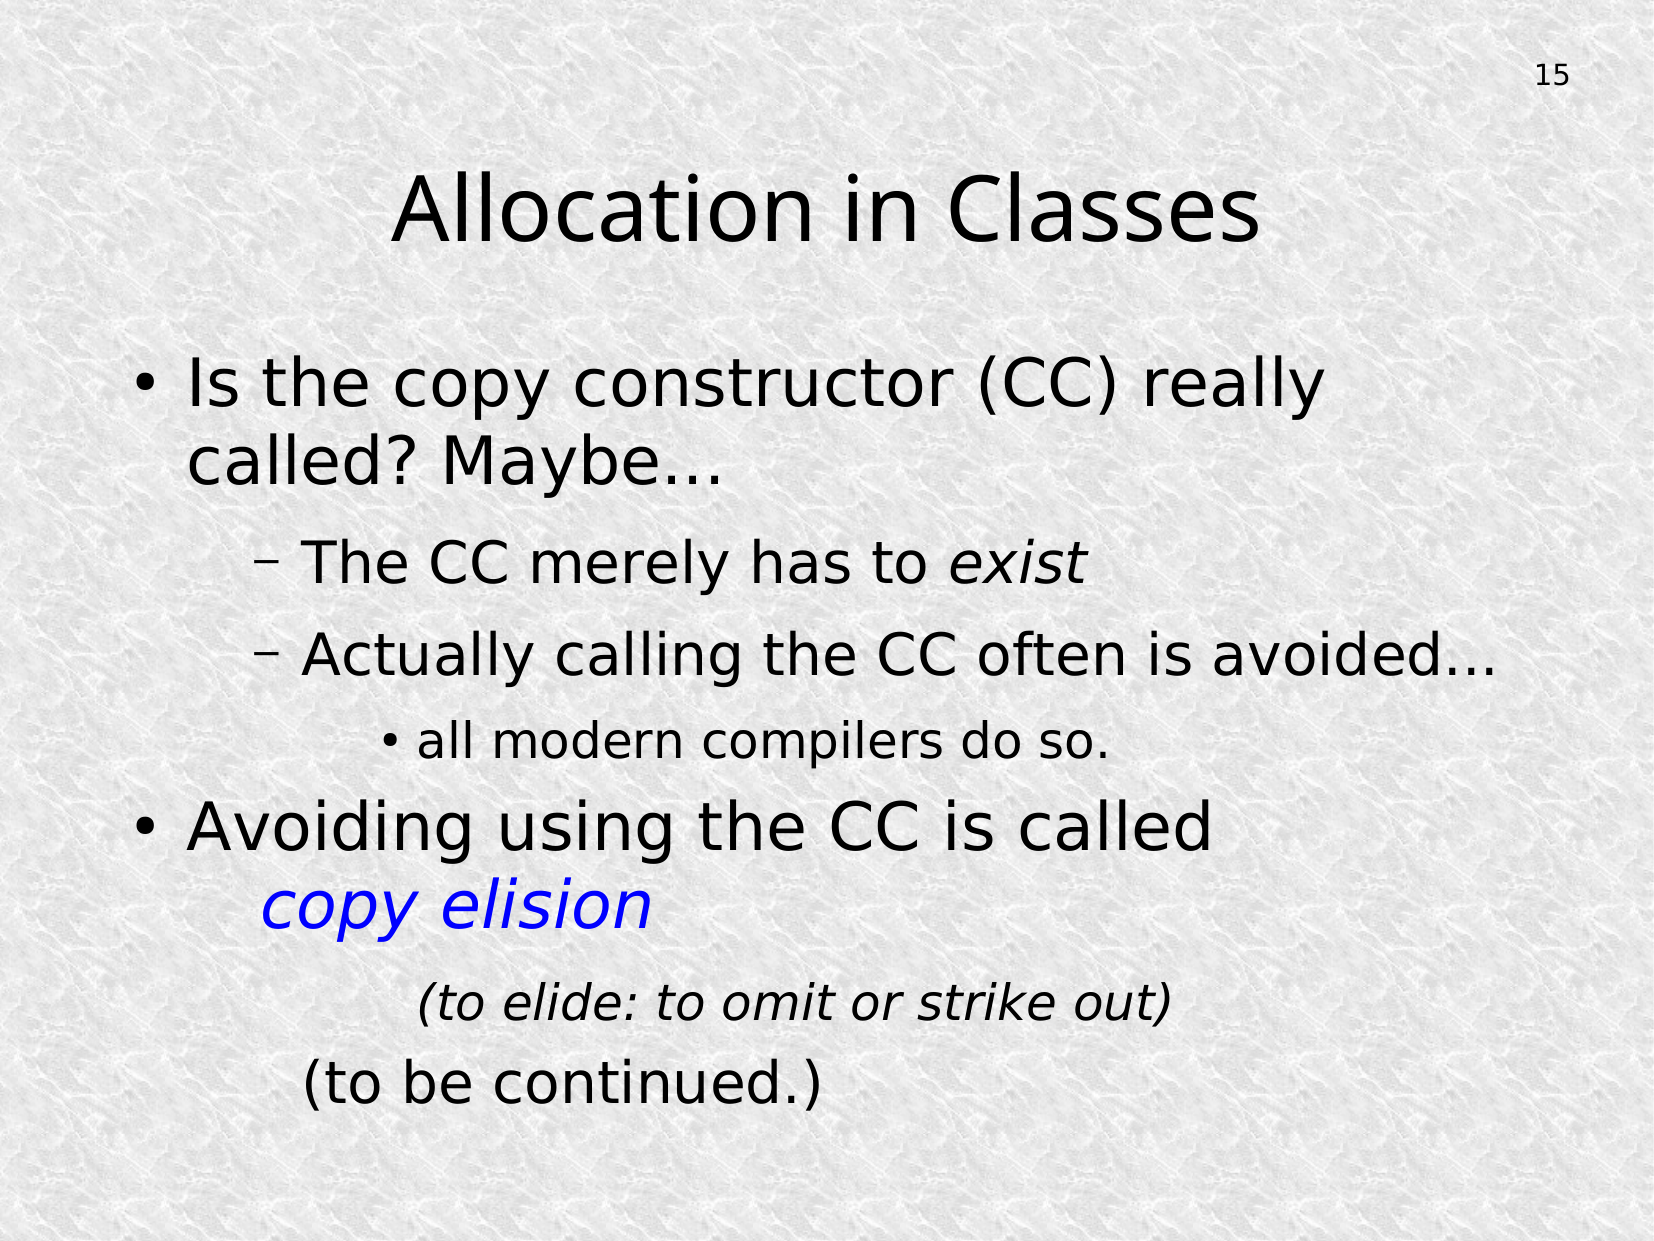

15
# Allocation in Classes
Is the copy constructor (CC) really called? Maybe...
The CC merely has to exist
Actually calling the CC often is avoided...
all modern compilers do so.
Avoiding using the CC is called
	copy elision
(to elide: to omit or strike out)
(to be continued.)